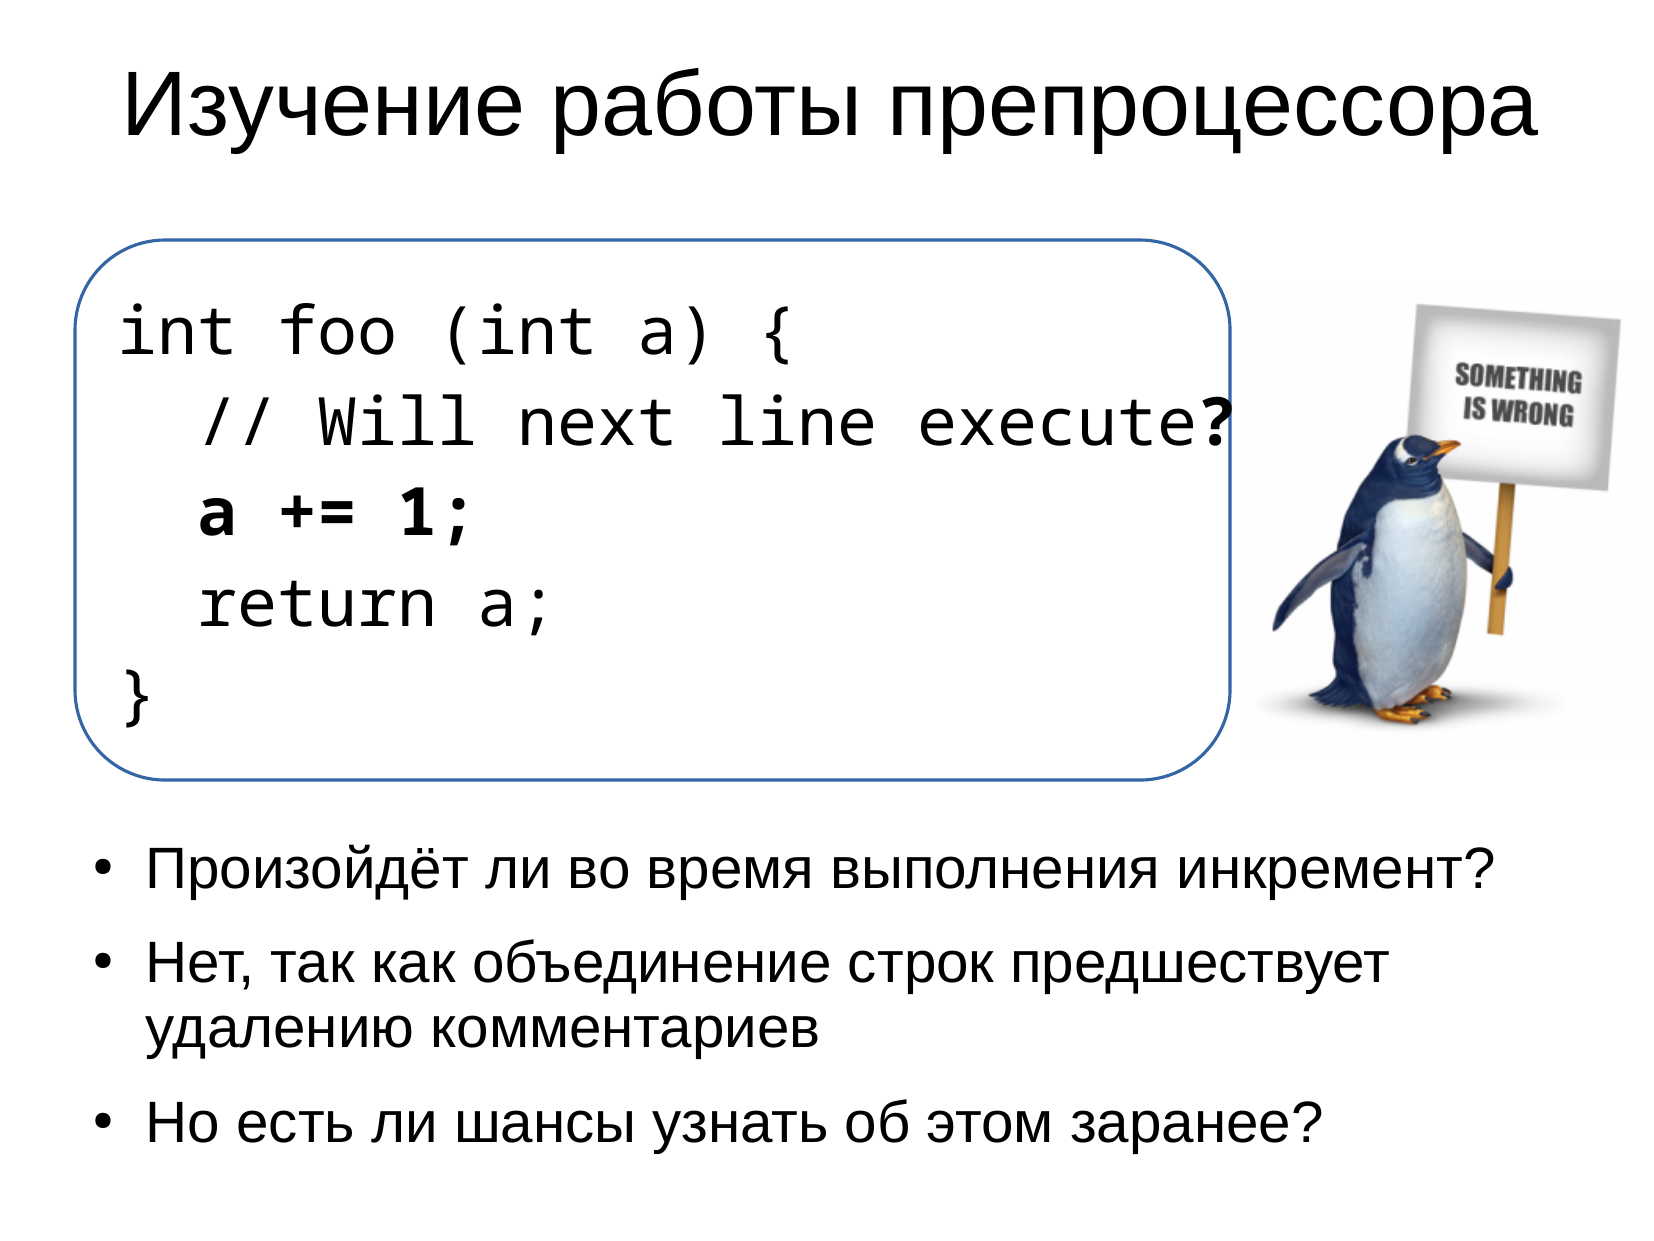

# Изучение работы препроцессора
int foo (int a) {
 // Will next line execute?\
 a += 1;
 return a;
}
Произойдёт ли во время выполнения инкремент?
Нет, так как объединение строк предшествует удалению комментариев
Но есть ли шансы узнать об этом заранее?